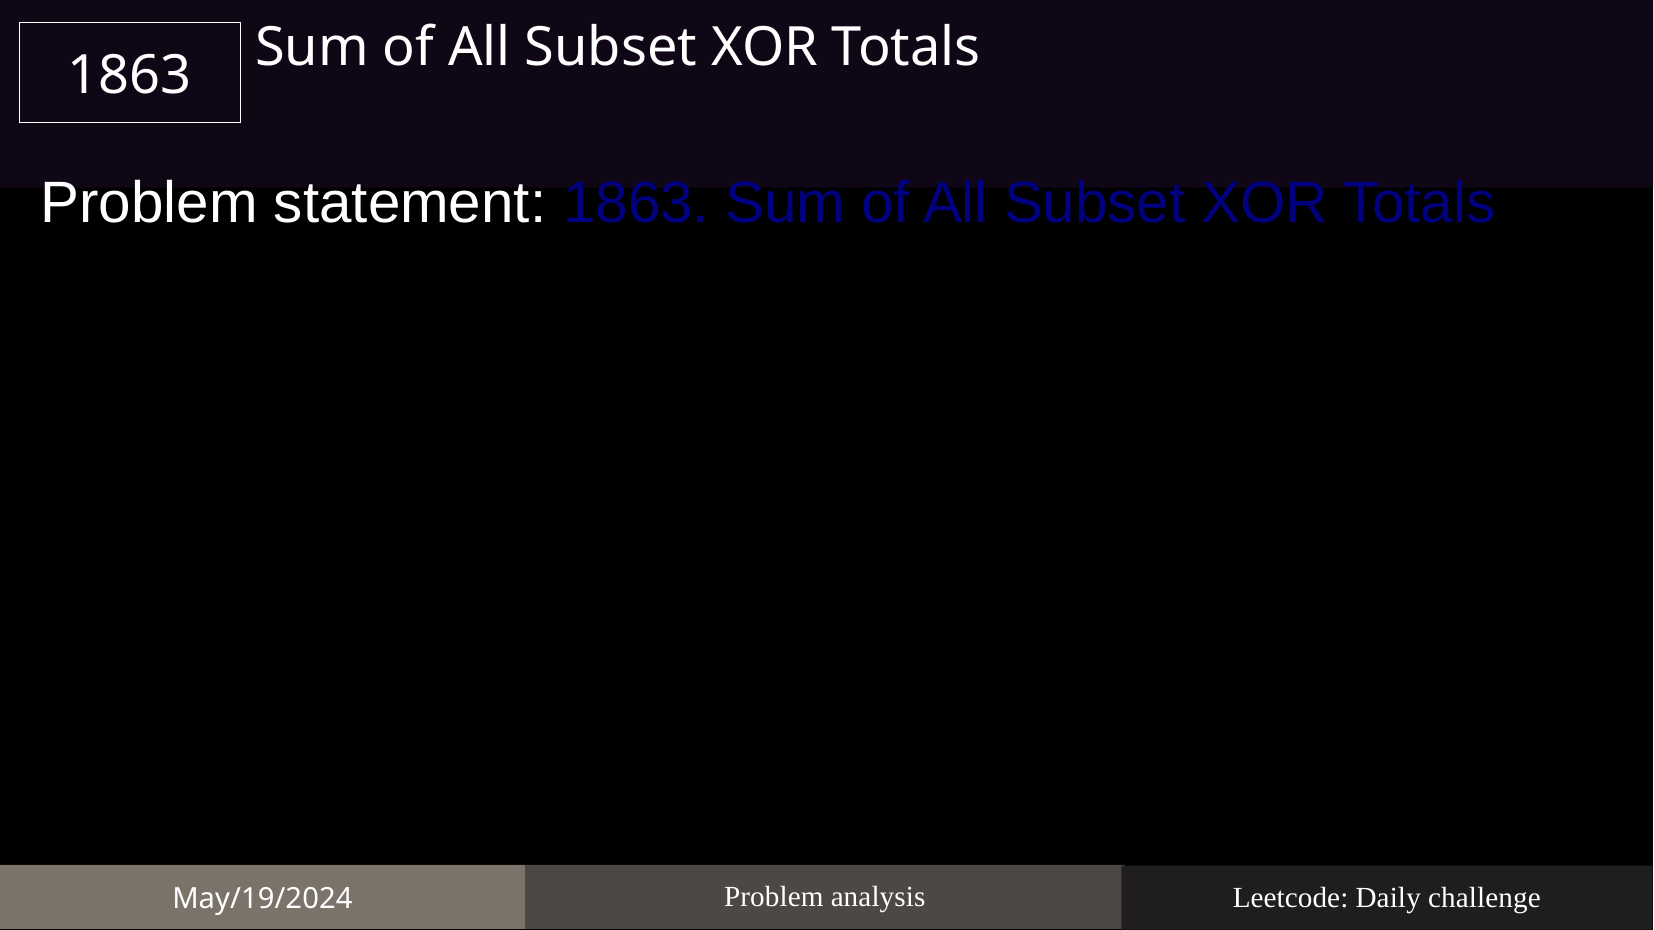

Problem statement: 1863. Sum of All Subset XOR Totals